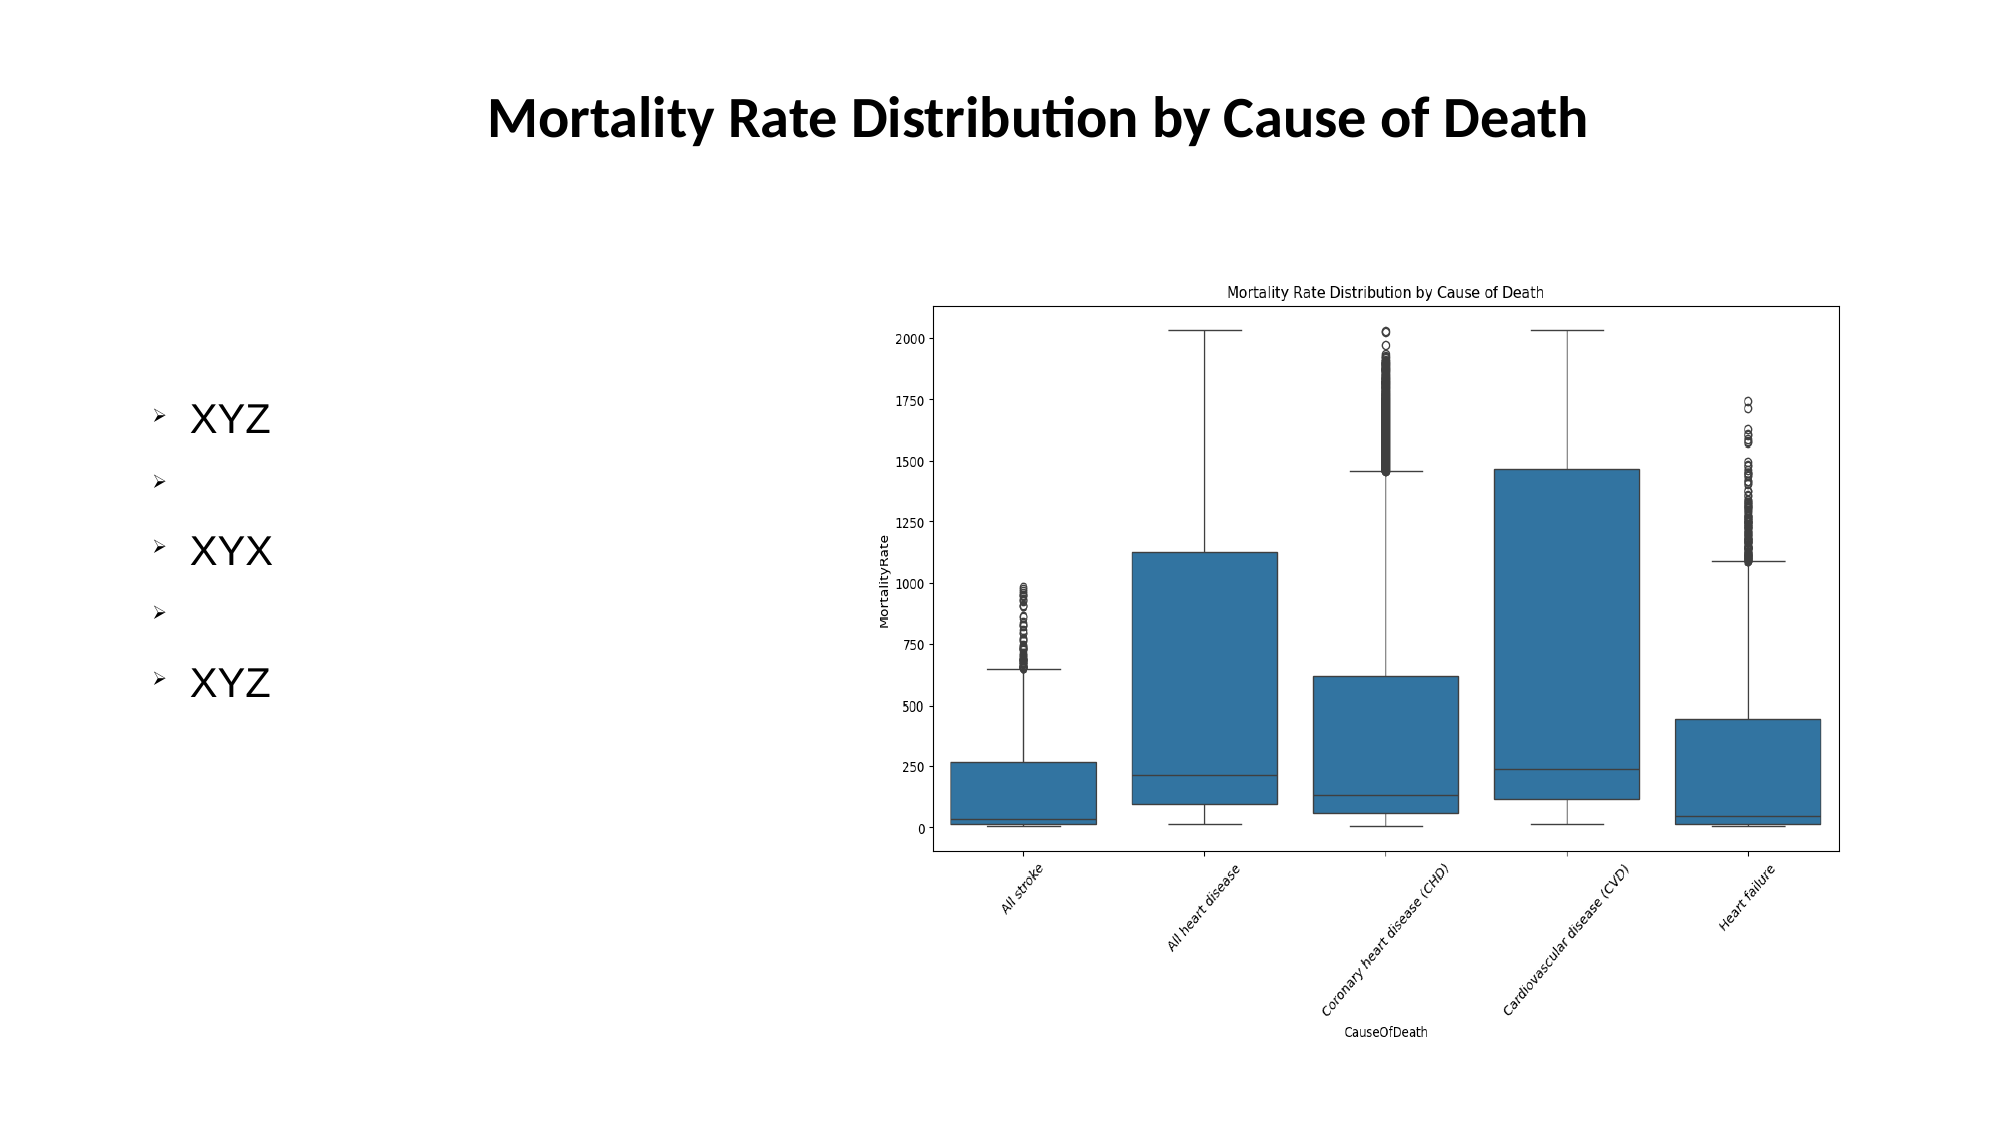

# Mortality Rate Distribution by Cause of Death
XYZ
XYX
XYZ